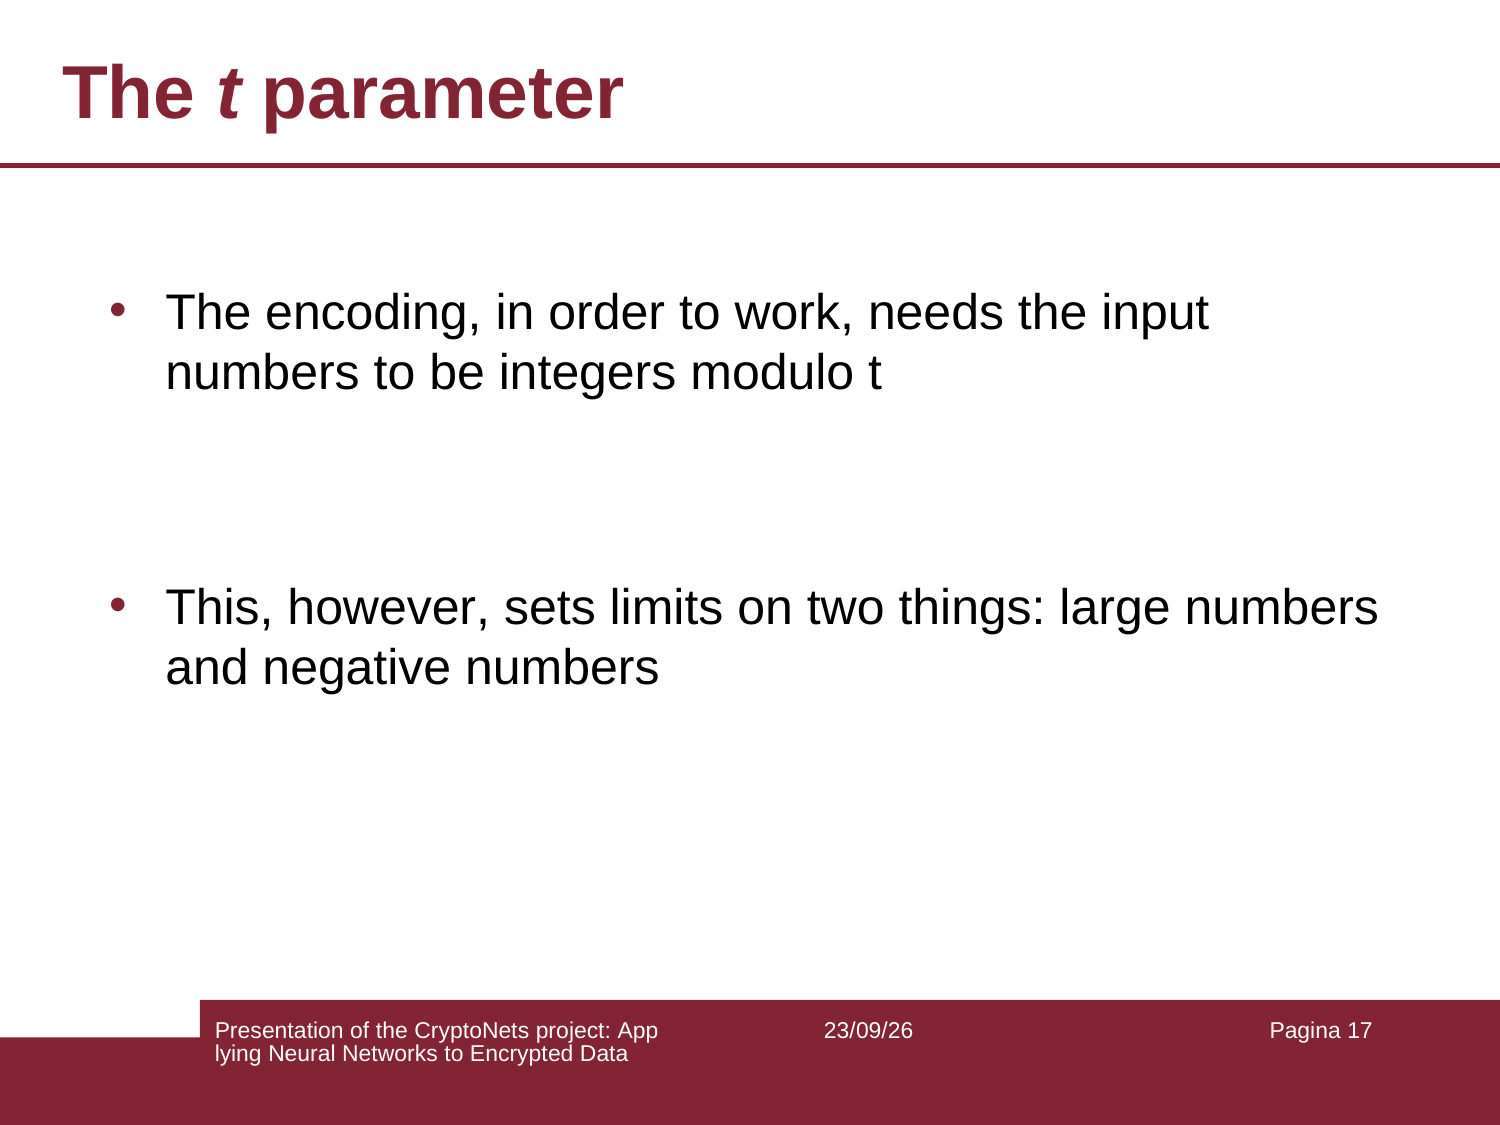

# The t parameter
The encoding, in order to work, needs the input numbers to be integers modulo t
This, however, sets limits on two things: large numbers and negative numbers
Presentation of the CryptoNets project: Applying Neural Networks to Encrypted Data
3/10/19
17